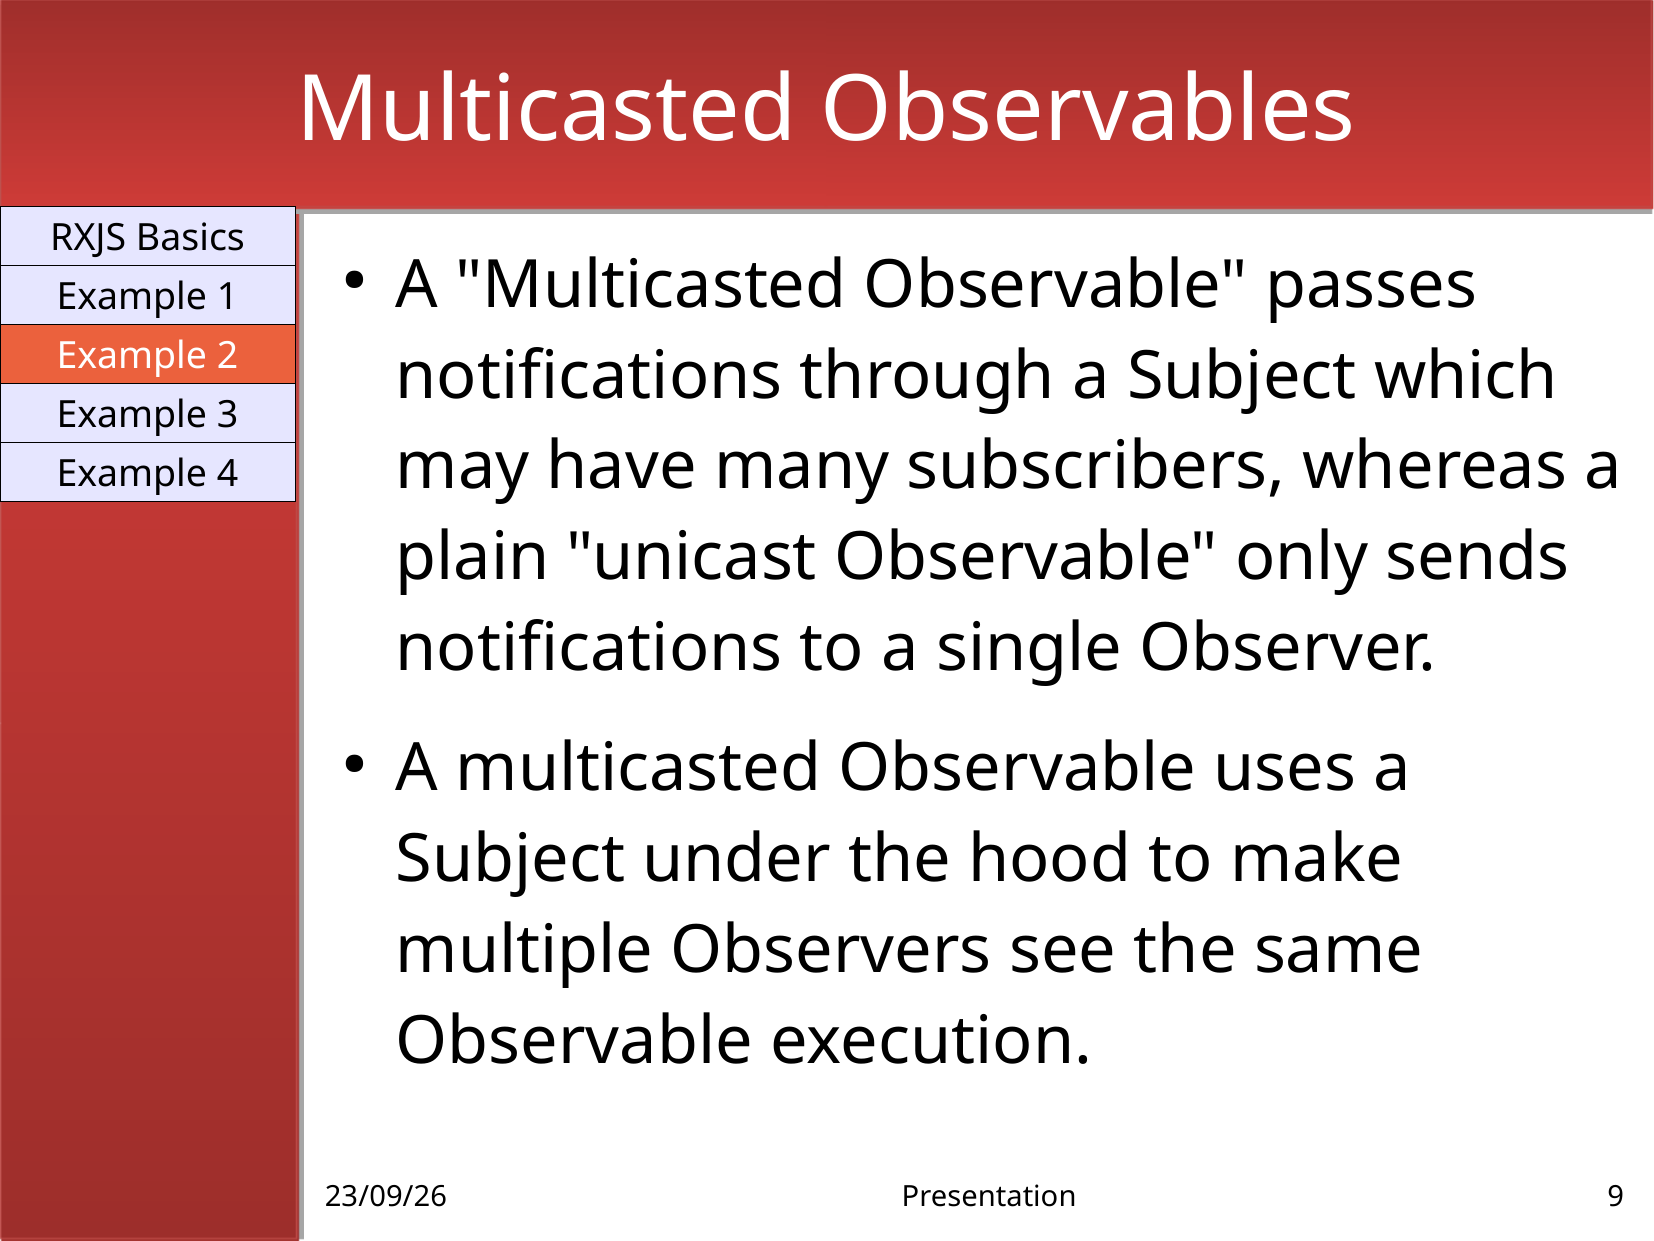

# Multicasted Observables
RXJS Basics
A "Multicasted Observable" passes notifications through a Subject which may have many subscribers, whereas a plain "unicast Observable" only sends notifications to a single Observer.
A multicasted Observable uses a Subject under the hood to make multiple Observers see the same Observable execution.
Example 1
Example 2
Example 3
Example 4
Presentation
9